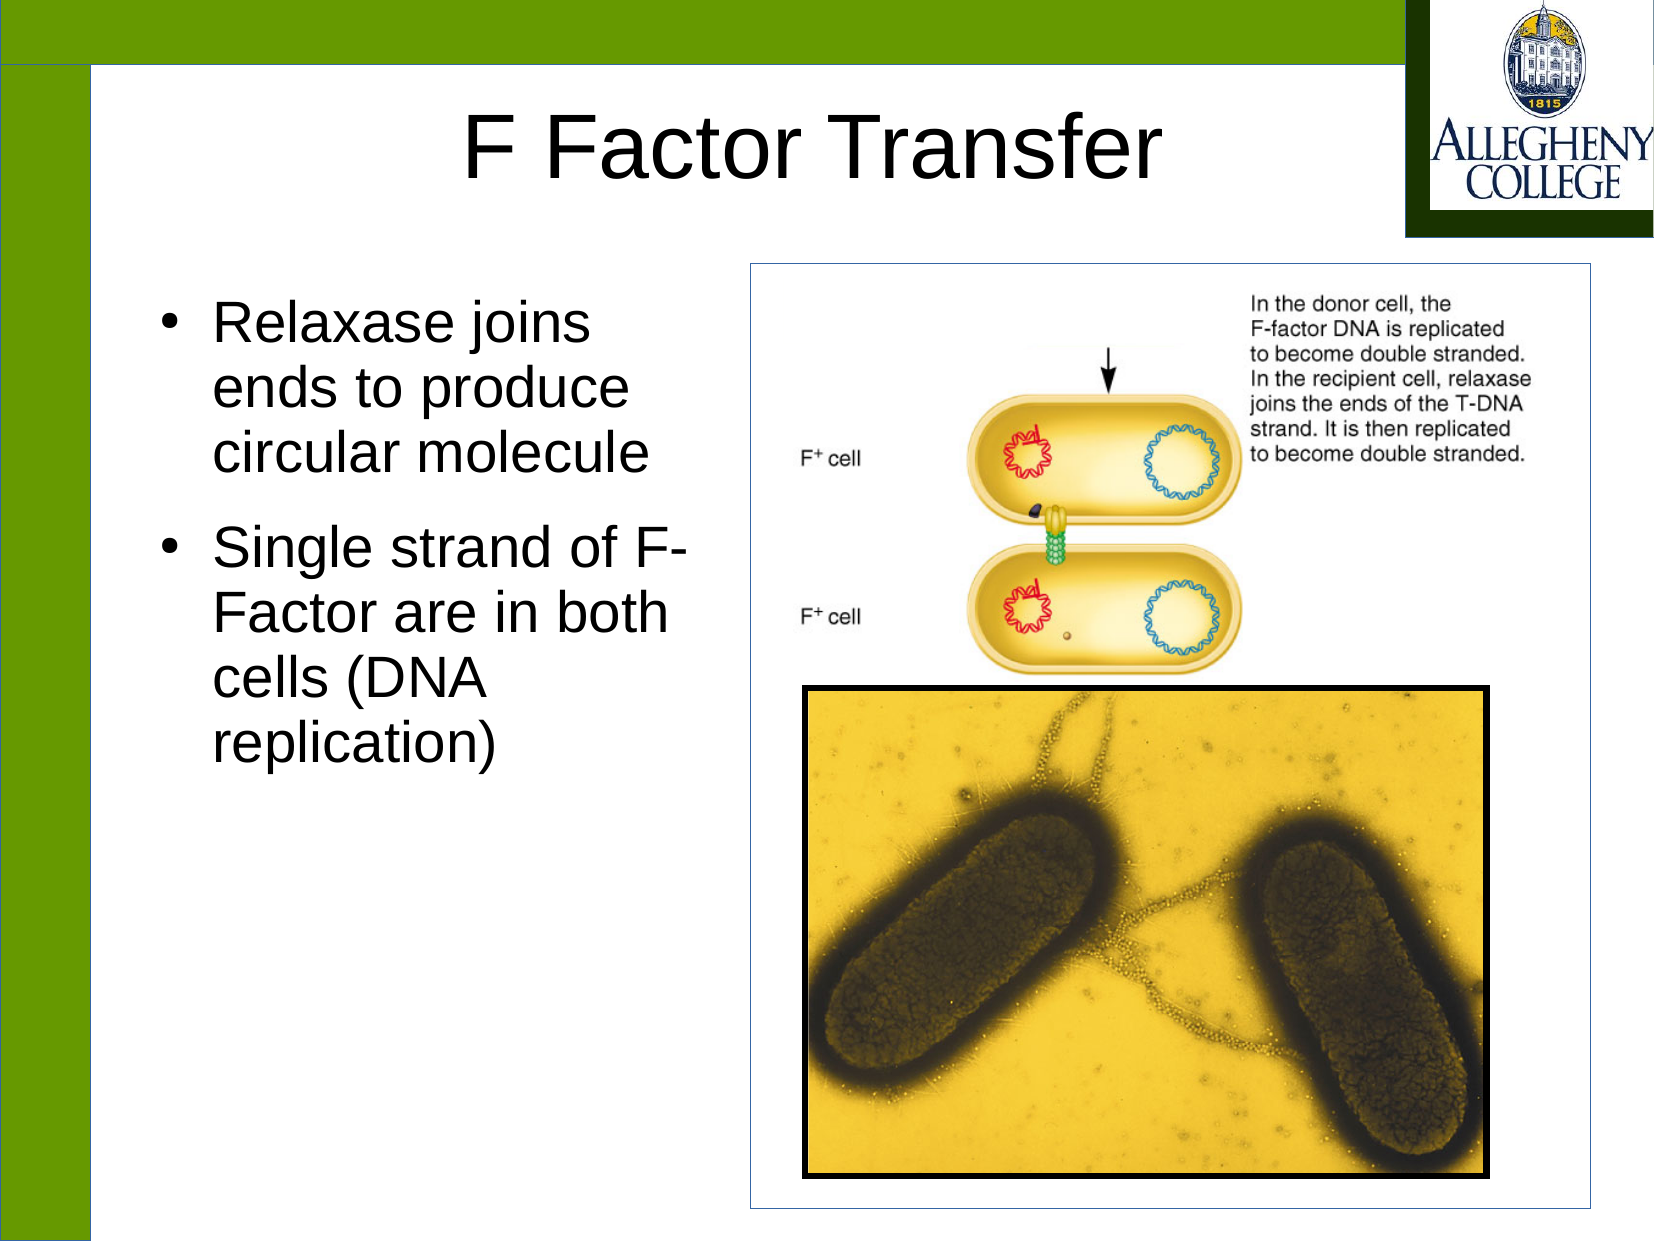

# F Factor Transfer
Relaxase joins ends to produce circular molecule
Single strand of F-Factor are in both cells (DNA replication)